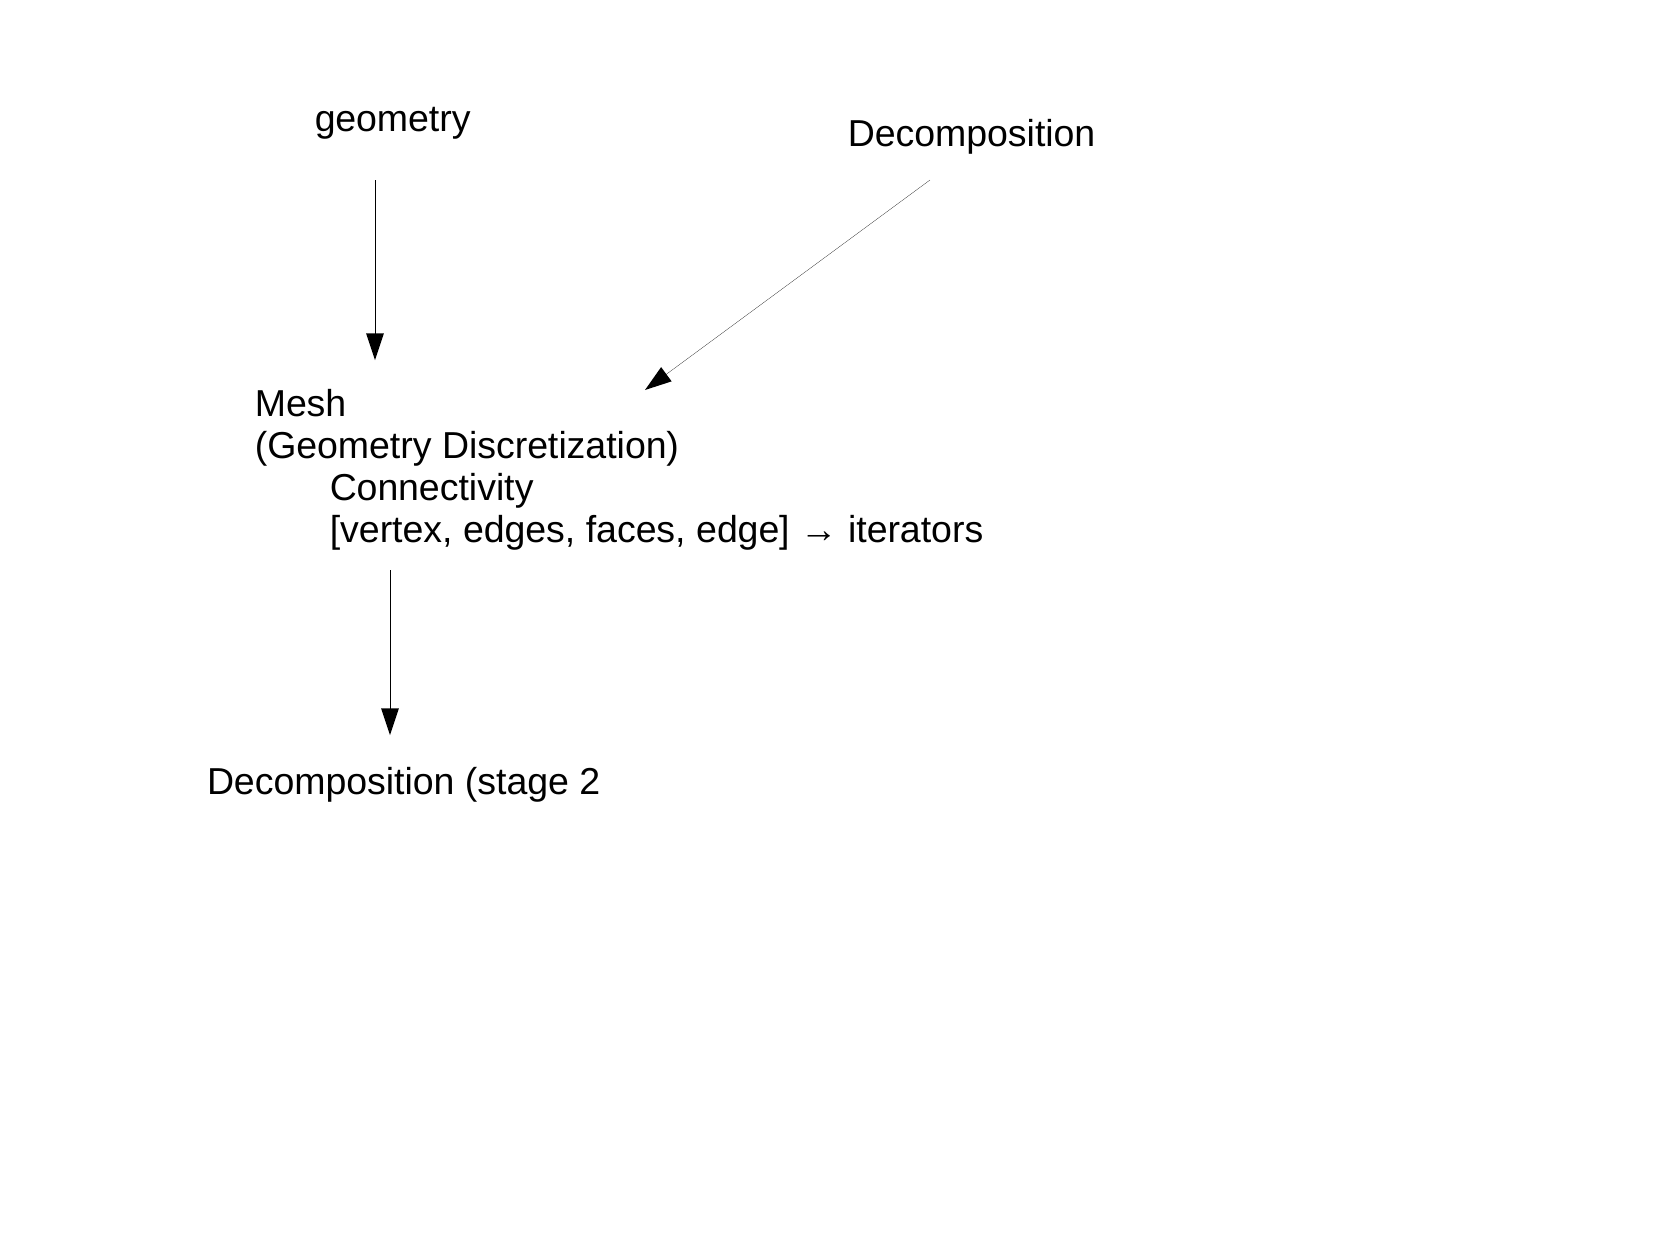

geometry
Decomposition
Mesh
(Geometry Discretization)
	Connectivity
	[vertex, edges, faces, edge] → iterators
Decomposition (stage 2